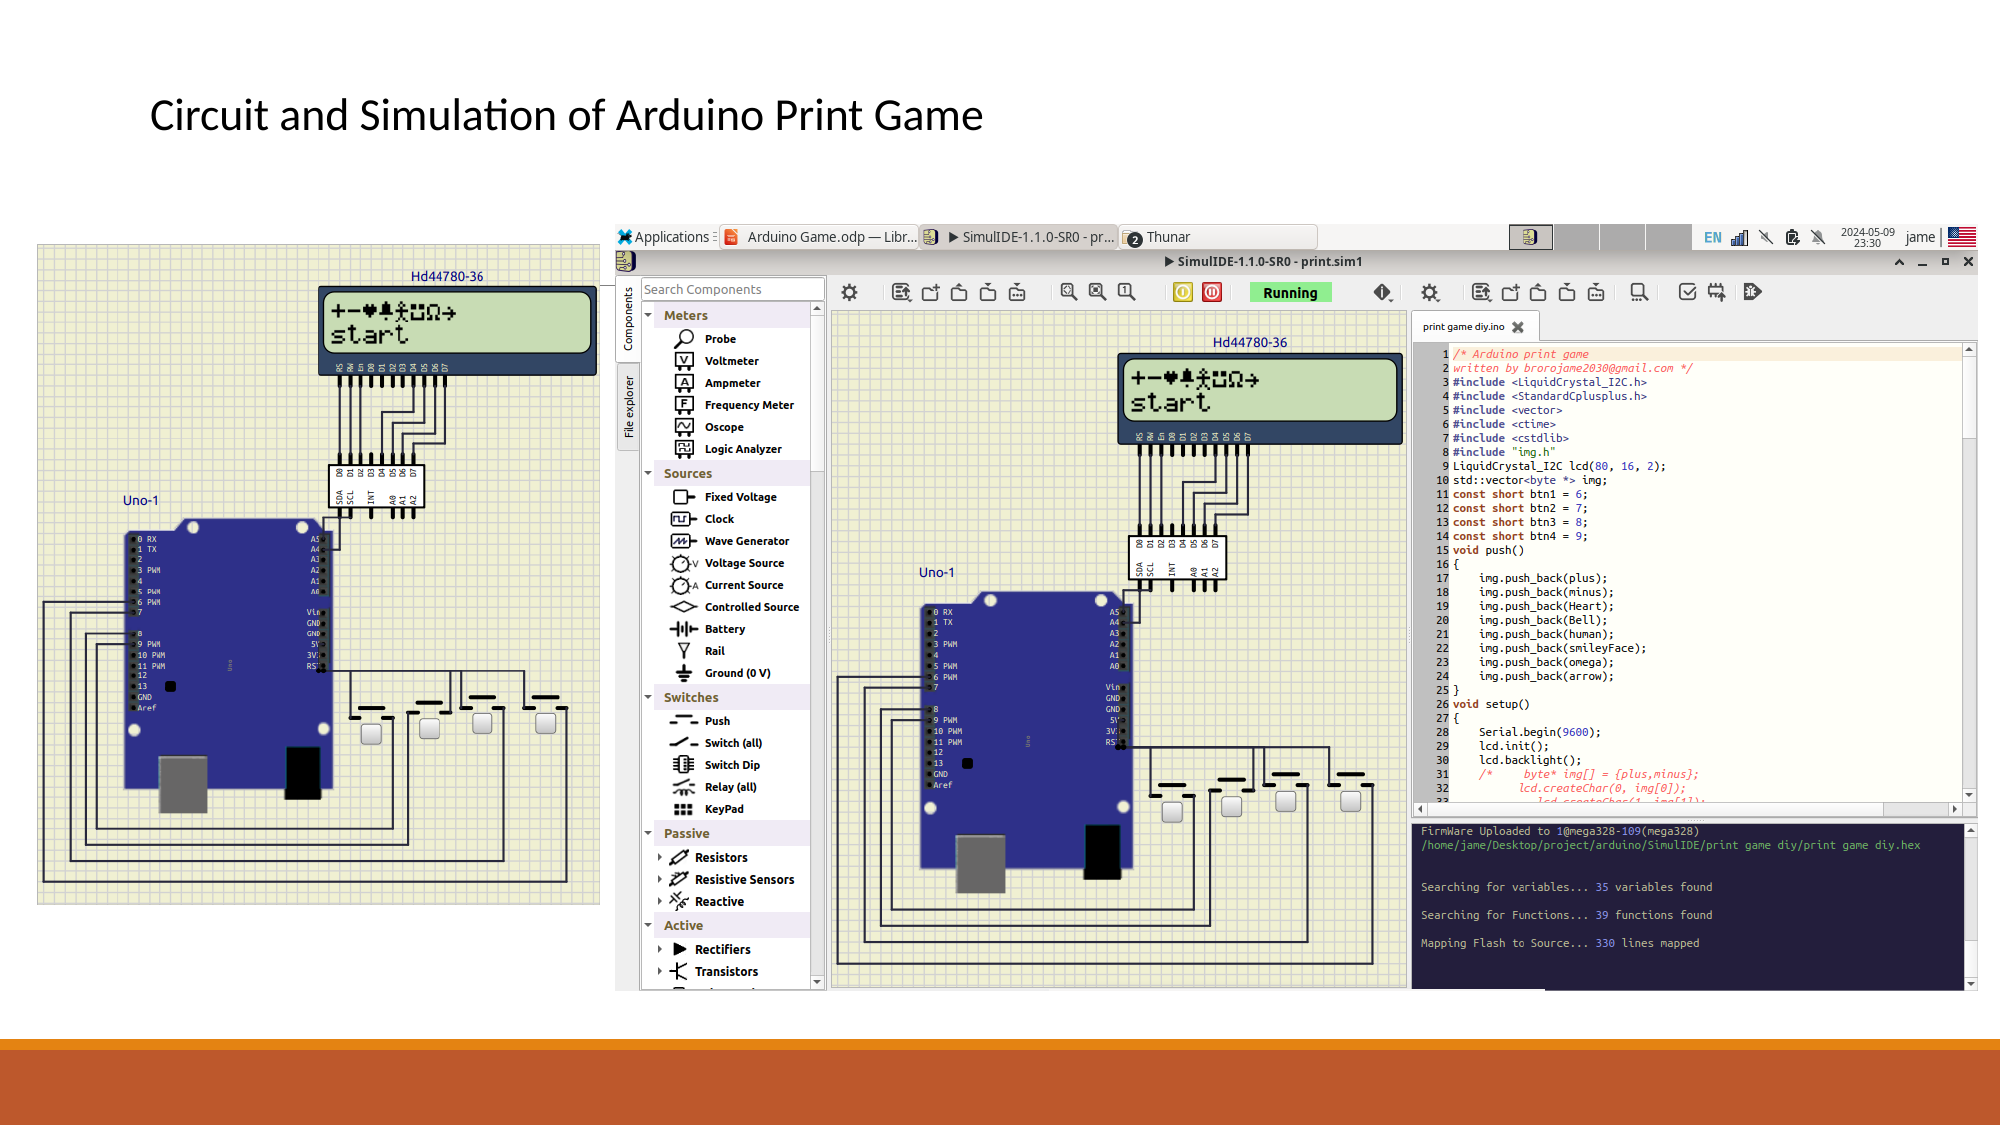

# Circuit and Simulation of Arduino Print Game